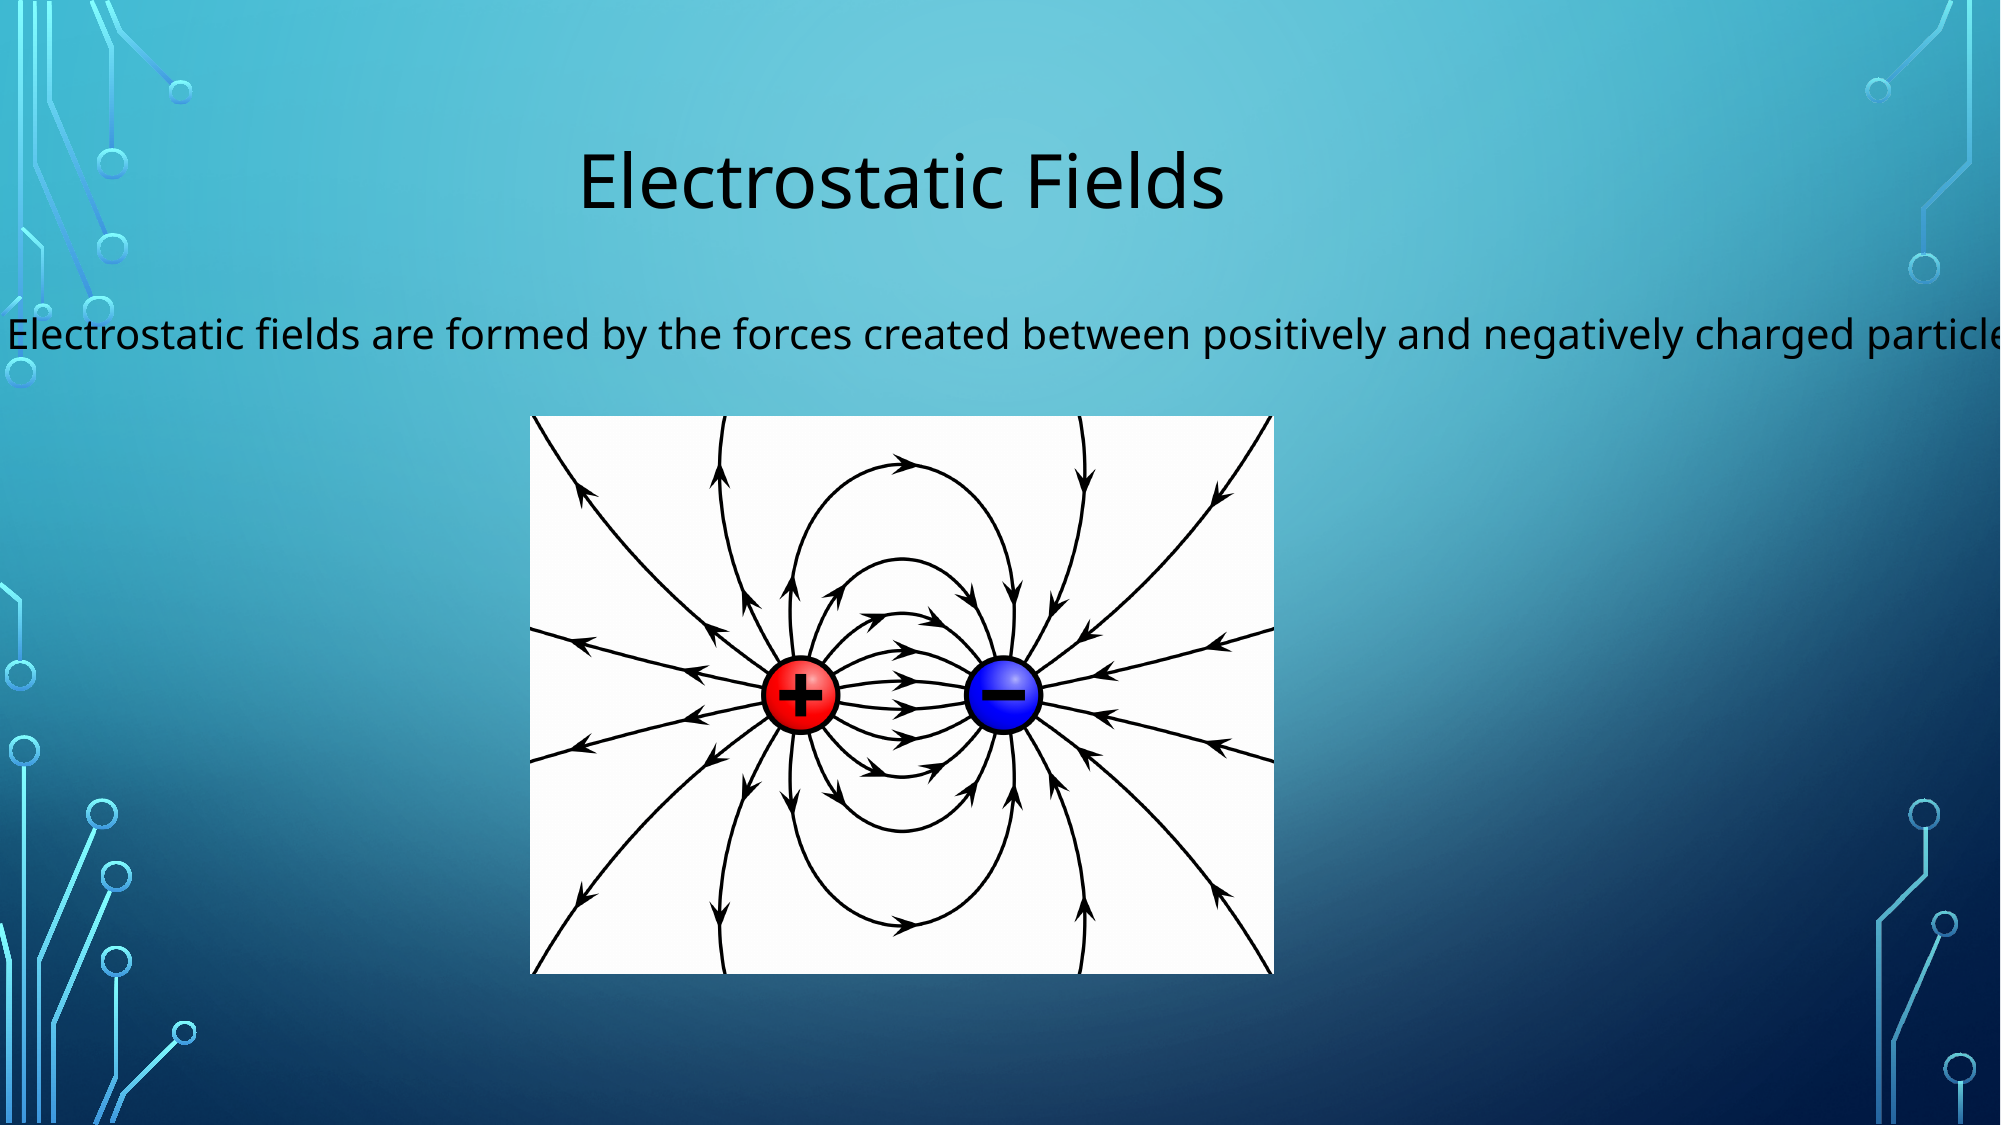

Electrostatic Fields
Electrostatic fields are formed by the forces created between positively and negatively charged particles